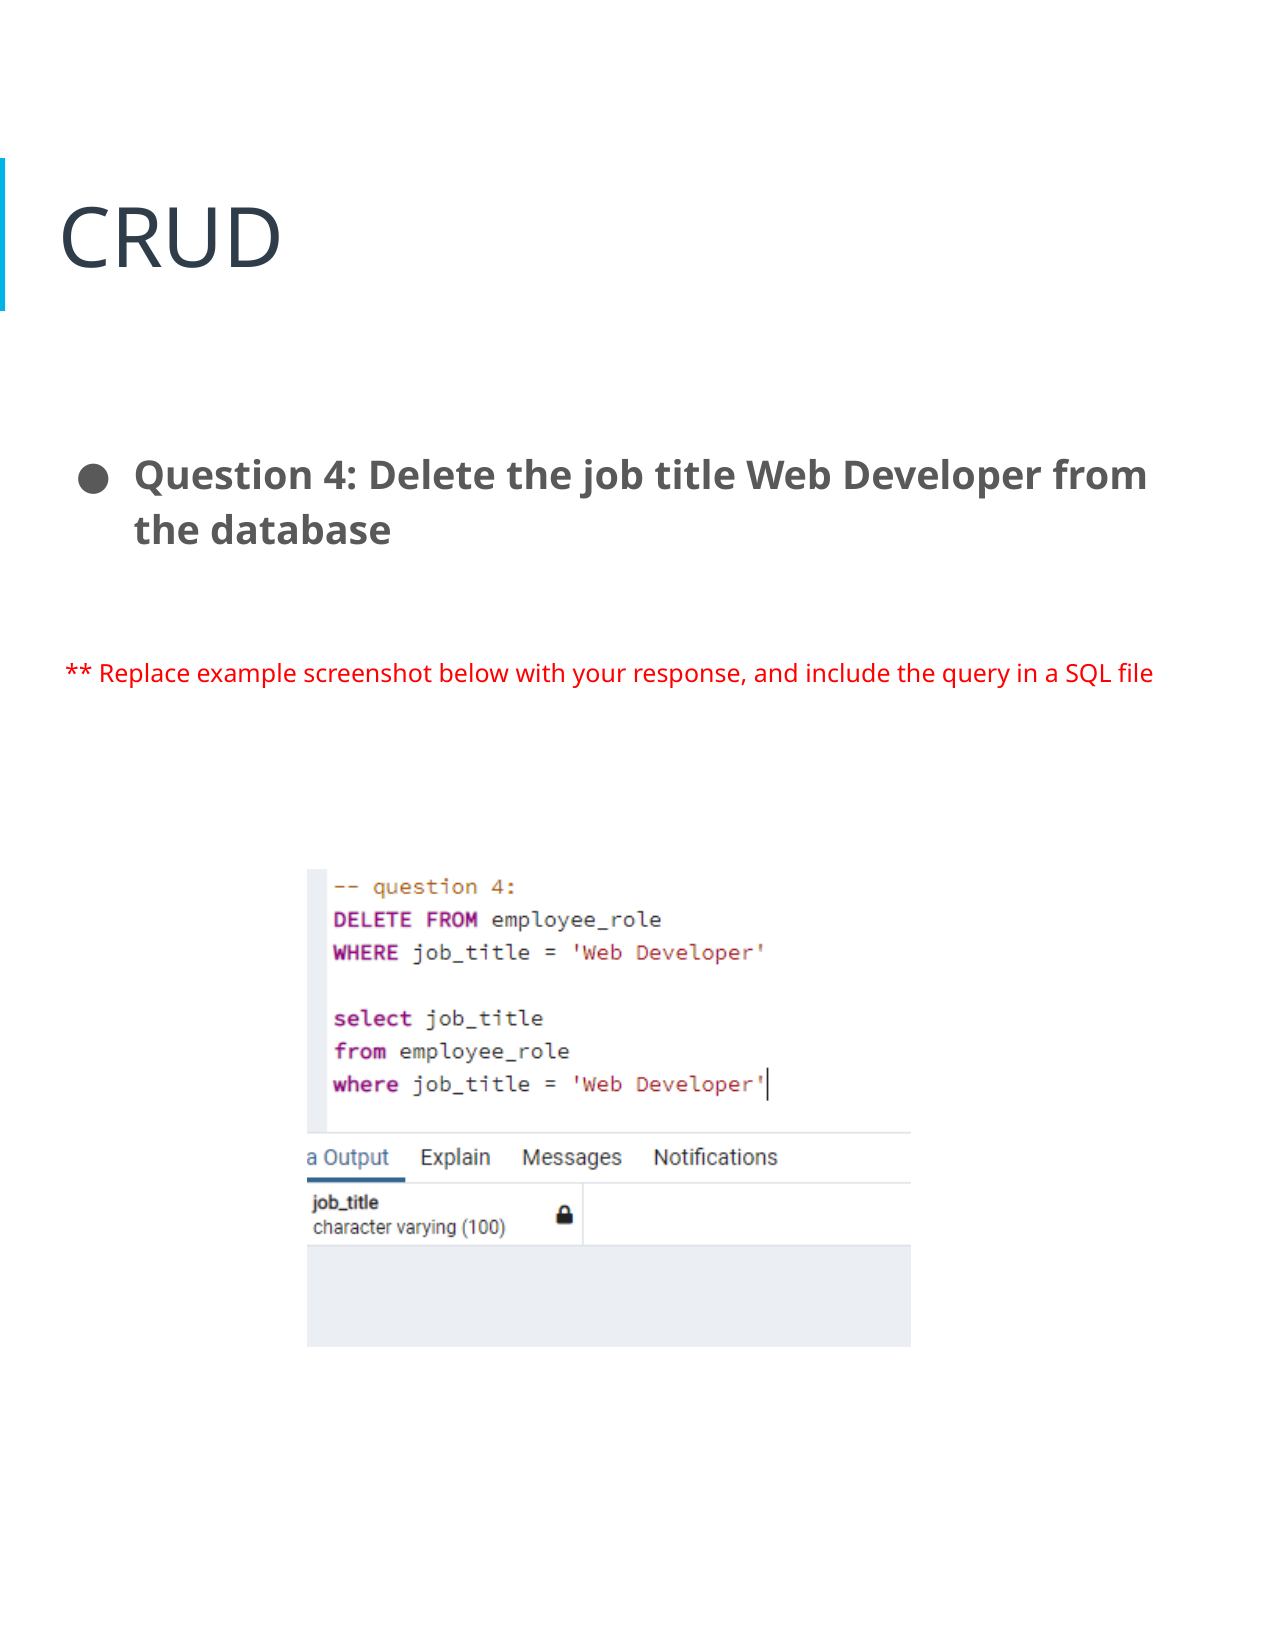

# CRUD
Question 4: Delete the job title Web Developer from the database
 ** Replace example screenshot below with your response, and include the query in a SQL file